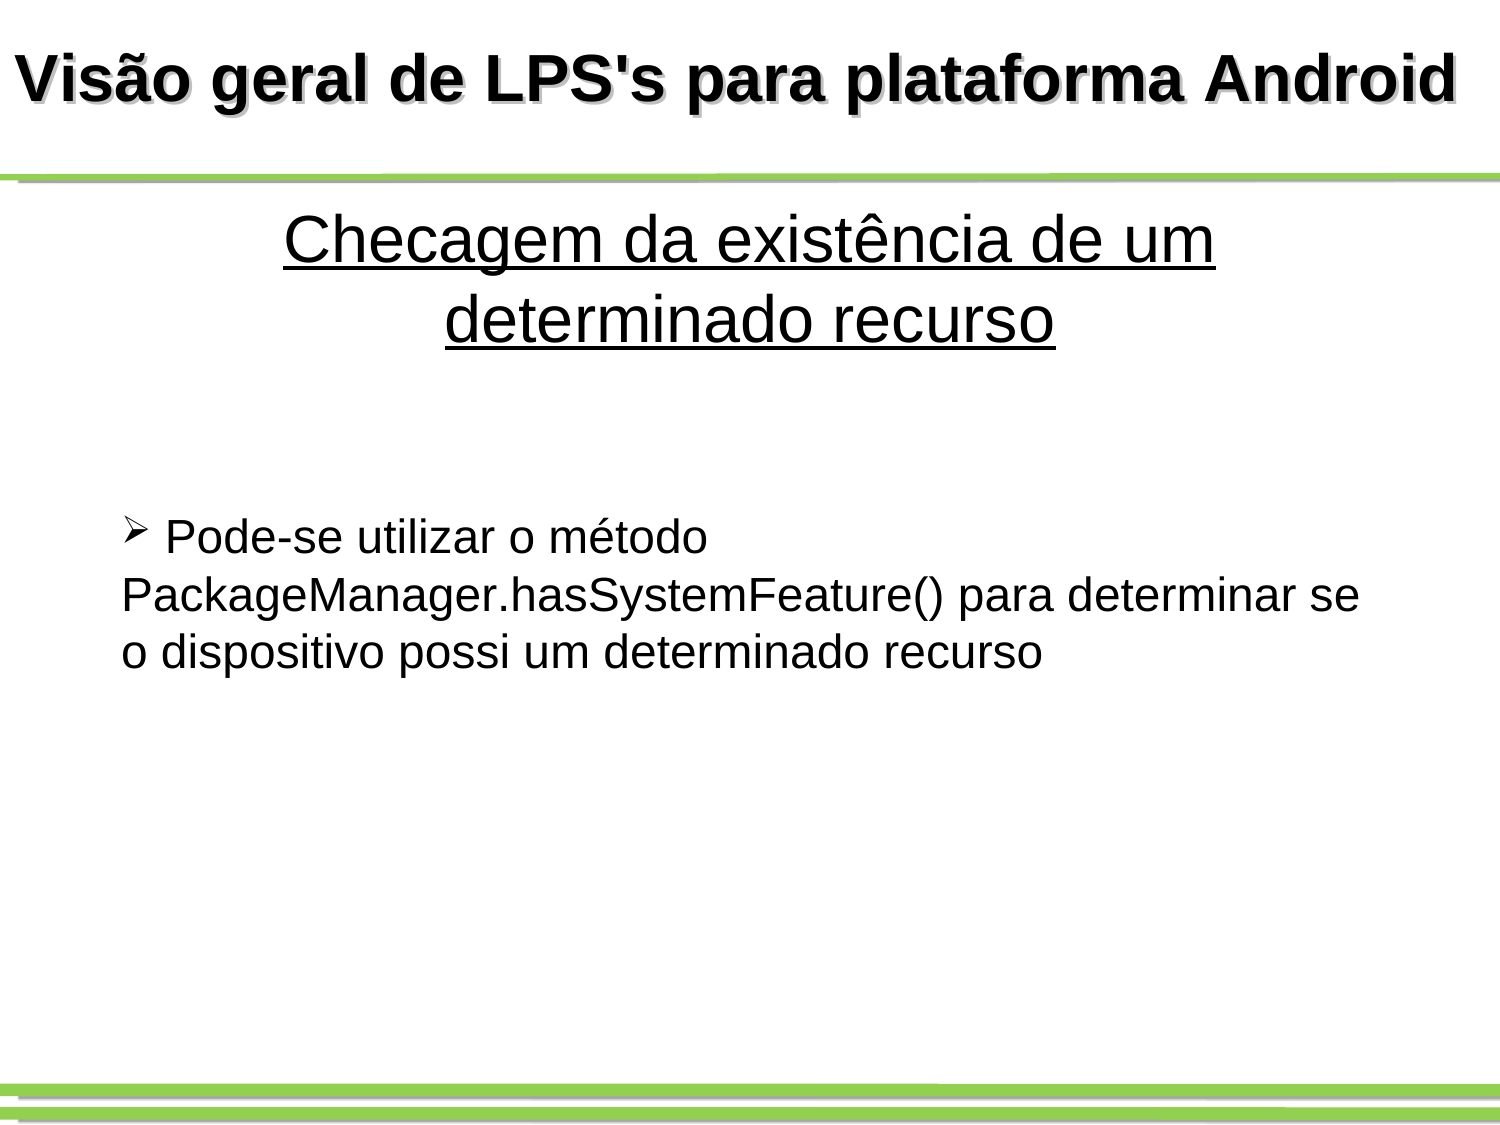

Visão geral de LPS's para plataforma Android
Checagem da existência de um determinado recurso
 Pode-se utilizar o método PackageManager.hasSystemFeature() para determinar se o dispositivo possi um determinado recurso